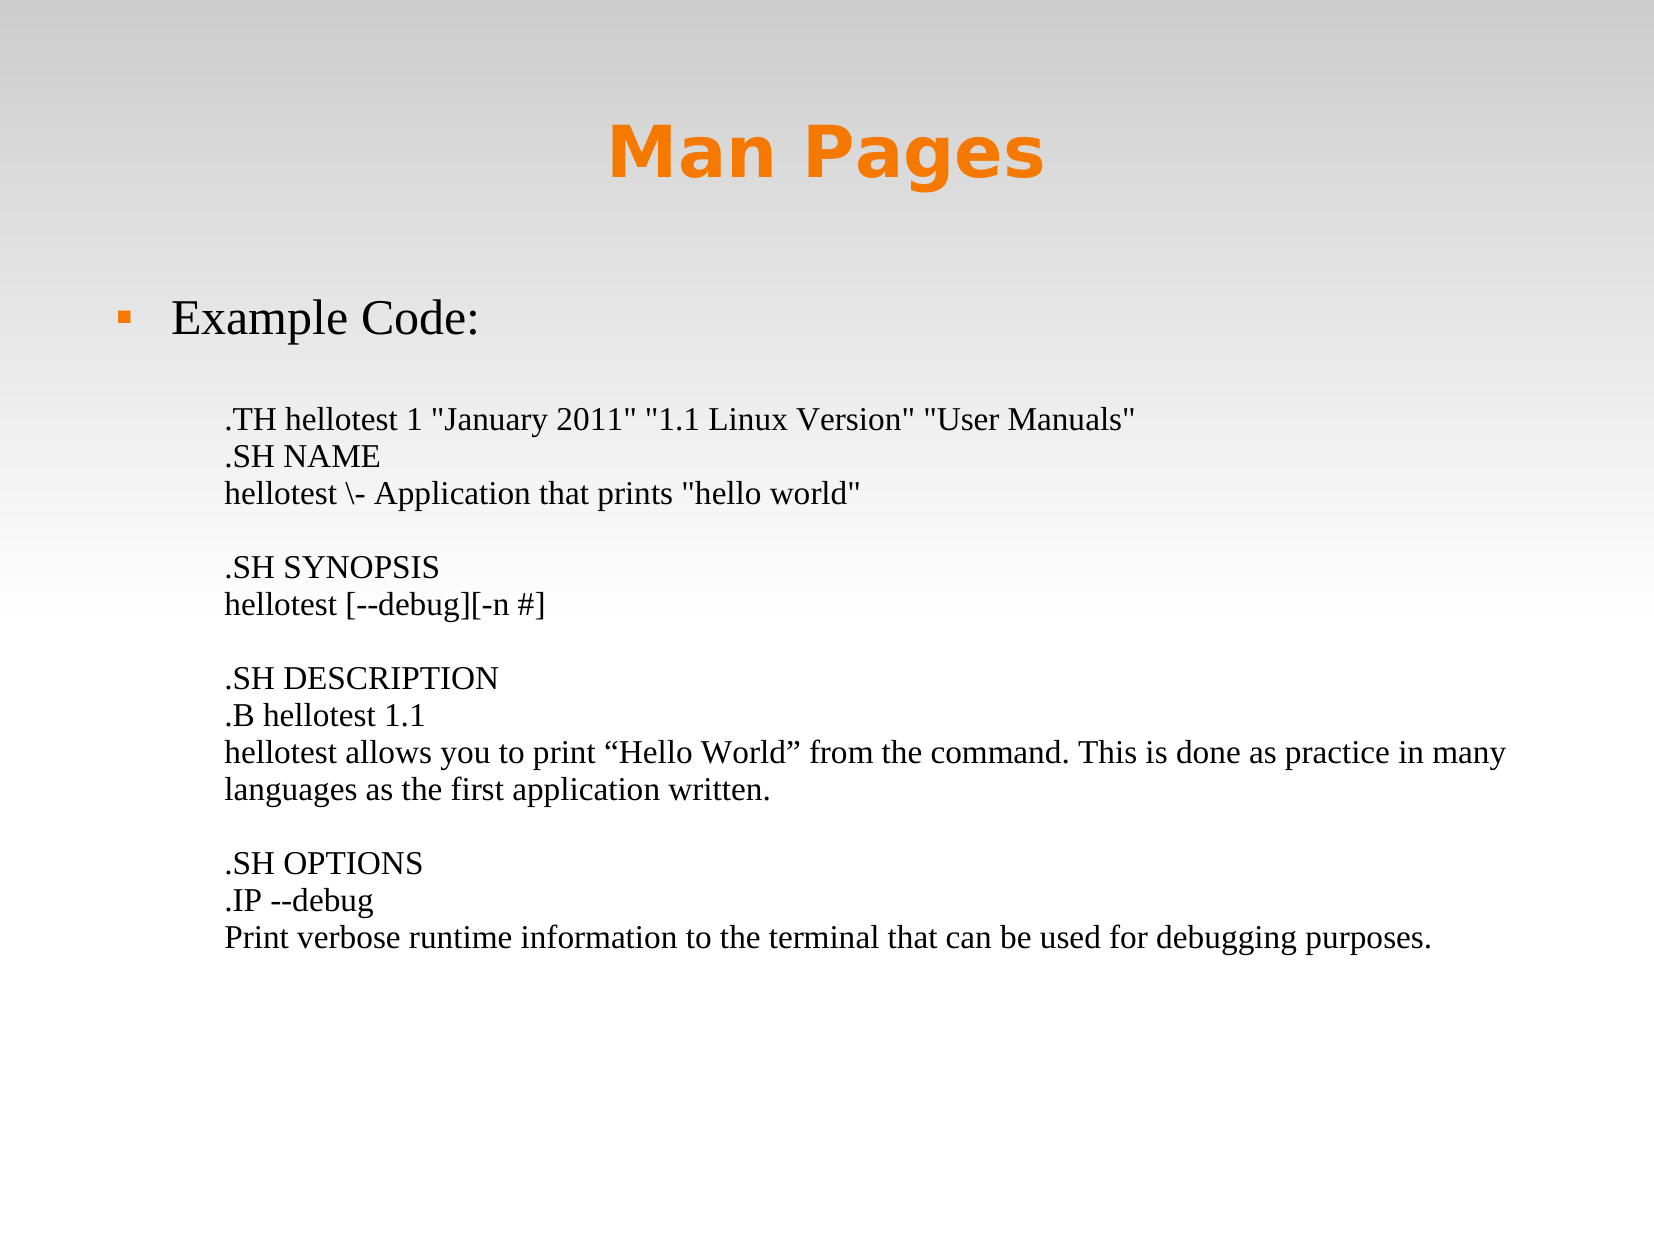

# Man Pages
Example Code:
.TH hellotest 1 "January 2011" "1.1 Linux Version" "User Manuals"
.SH NAME
hellotest \- Application that prints "hello world"
.SH SYNOPSIS
hellotest [--debug][-n #]
.SH DESCRIPTION
.B hellotest 1.1
hellotest allows you to print “Hello World” from the command. This is done as practice in many languages as the first application written.
.SH OPTIONS
.IP --debug
Print verbose runtime information to the terminal that can be used for debugging purposes.